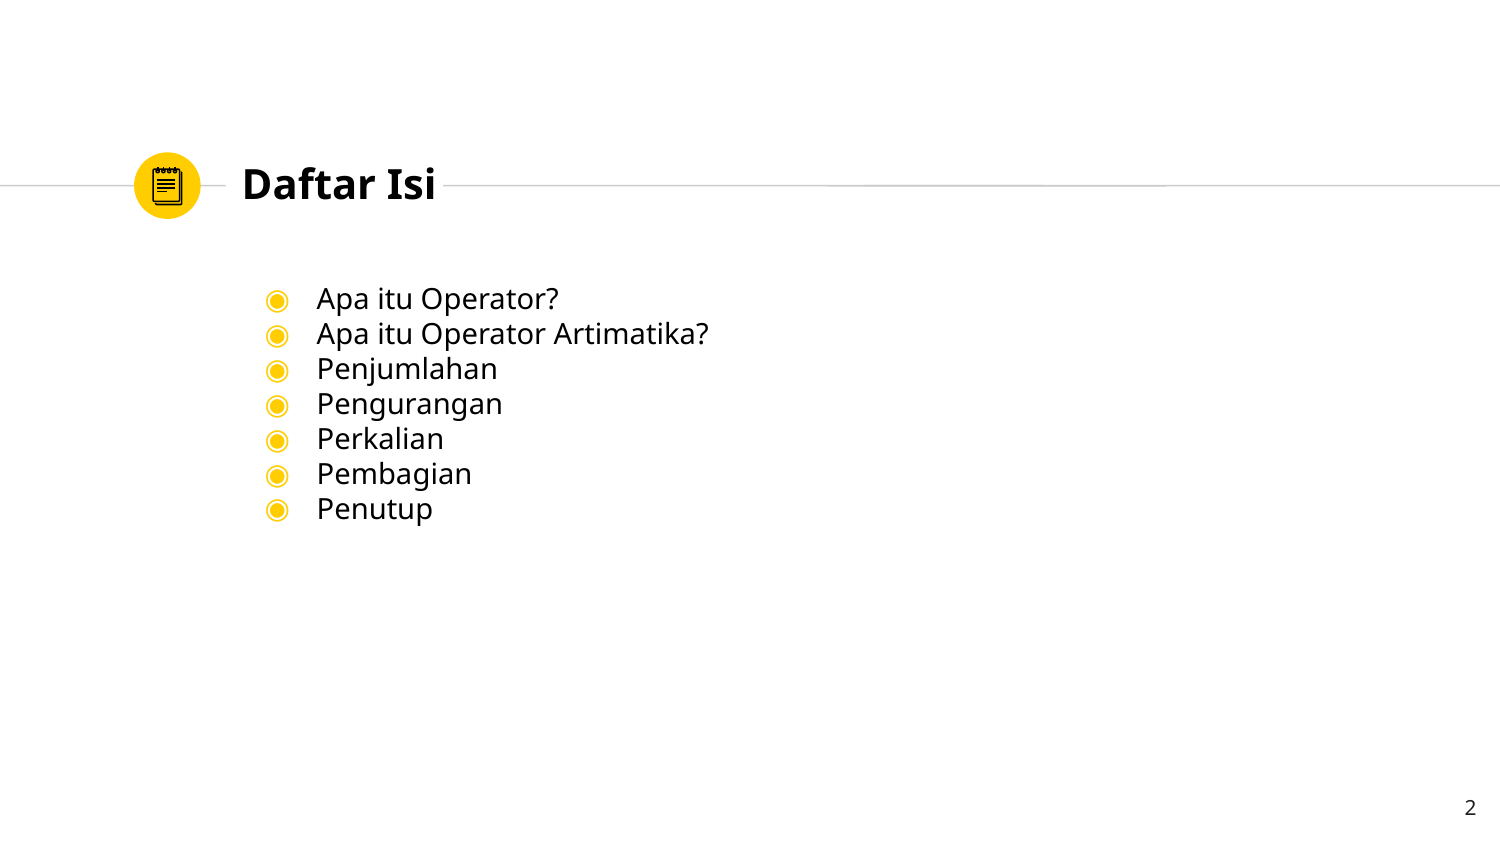

# Daftar Isi
Apa itu Operator?
Apa itu Operator Artimatika?
Penjumlahan
Pengurangan
Perkalian
Pembagian
Penutup